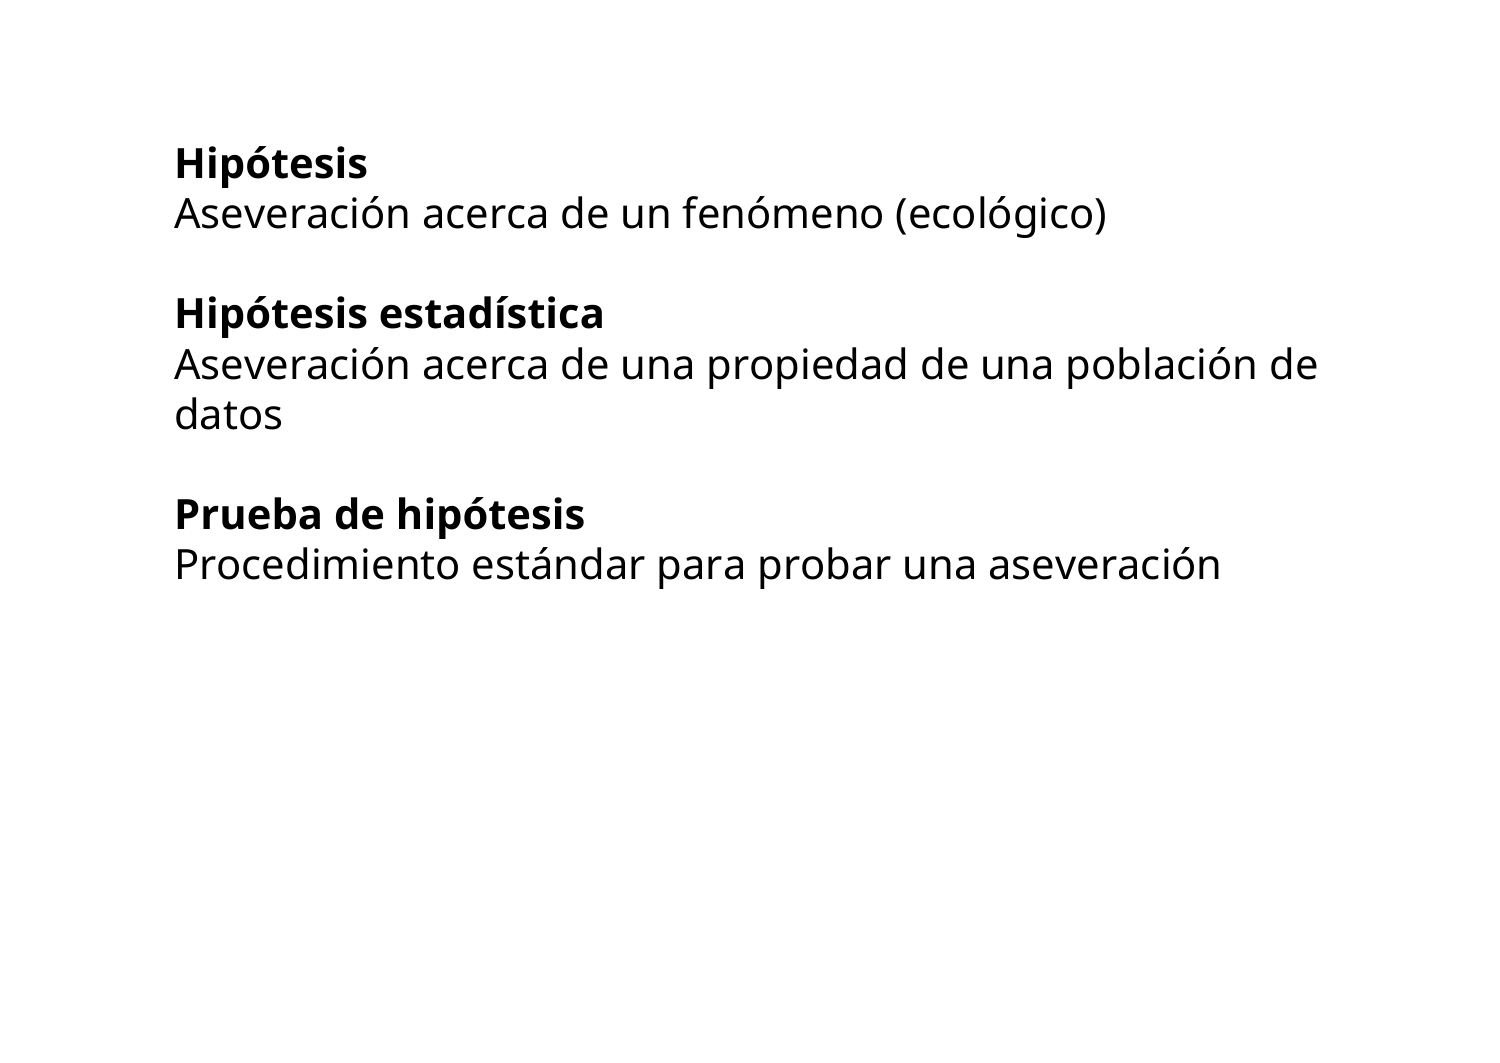

Hipótesis
Aseveración acerca de un fenómeno (ecológico)
Hipótesis estadística
Aseveración acerca de una propiedad de una población de datos
Prueba de hipótesis
Procedimiento estándar para probar una aseveración